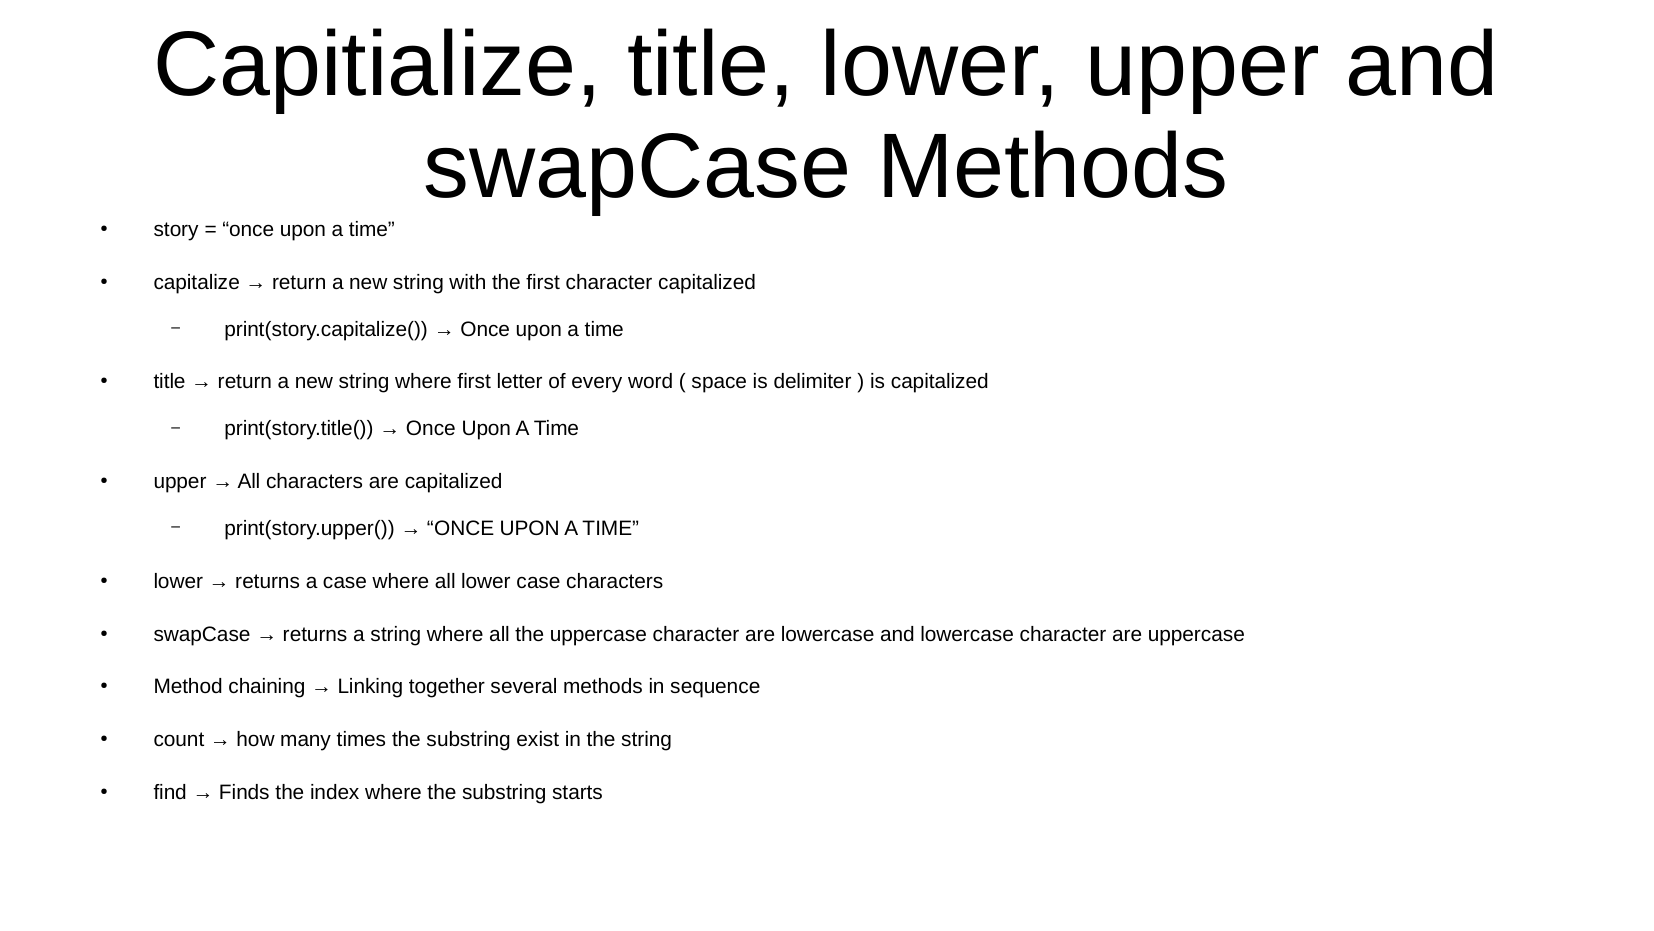

# Capitialize, title, lower, upper and swapCase Methods
story = “once upon a time”
capitalize → return a new string with the first character capitalized
print(story.capitalize()) → Once upon a time
title → return a new string where first letter of every word ( space is delimiter ) is capitalized
print(story.title()) → Once Upon A Time
upper → All characters are capitalized
print(story.upper()) → “ONCE UPON A TIME”
lower → returns a case where all lower case characters
swapCase → returns a string where all the uppercase character are lowercase and lowercase character are uppercase
Method chaining → Linking together several methods in sequence
count → how many times the substring exist in the string
find → Finds the index where the substring starts